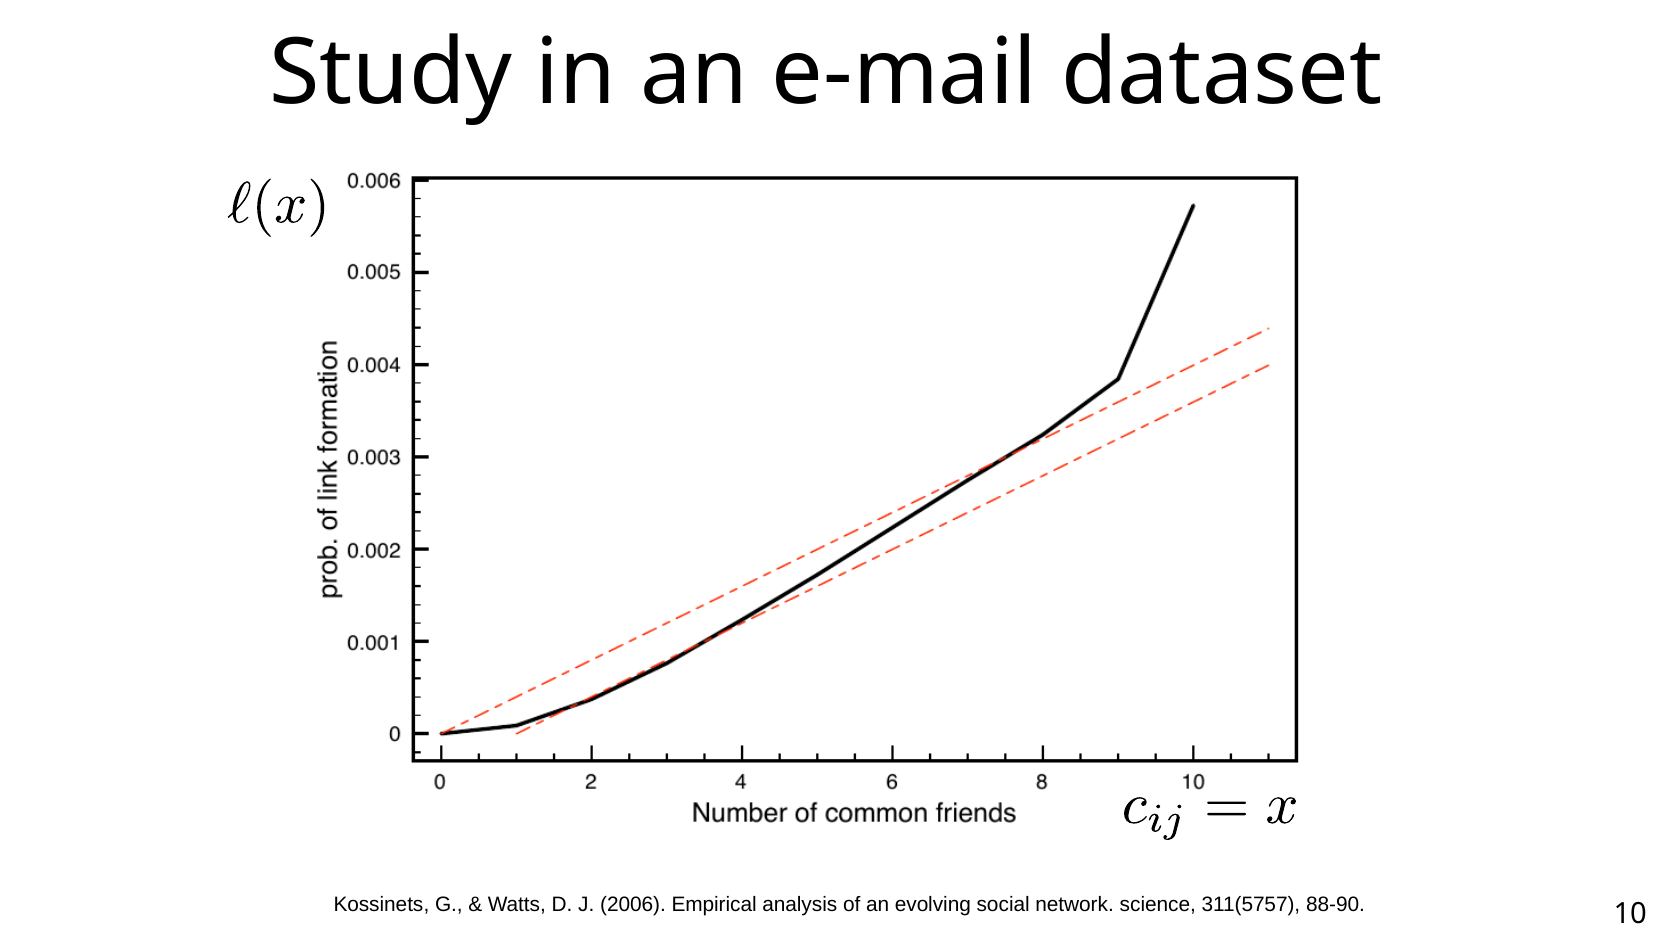

# Study in an e-mail dataset
Kossinets, G., & Watts, D. J. (2006). Empirical analysis of an evolving social network. science, 311(5757), 88-90.
10